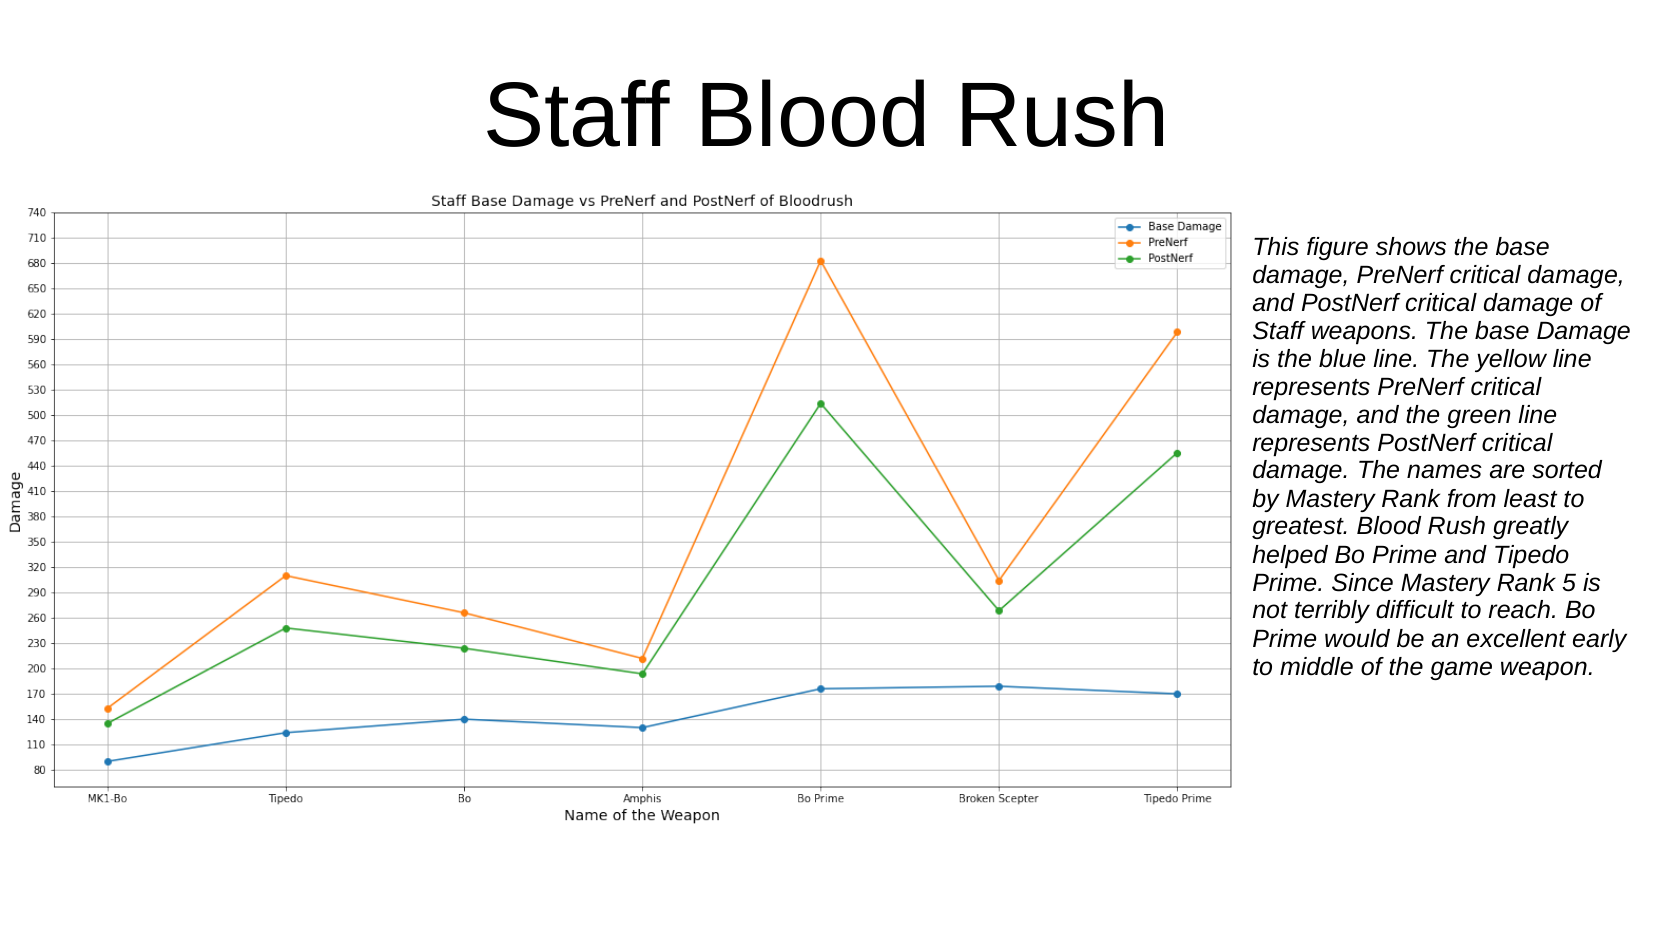

# Staff Blood Rush
This figure shows the base damage, PreNerf critical damage, and PostNerf critical damage of Staff weapons. The base Damage is the blue line. The yellow line represents PreNerf critical damage, and the green line represents PostNerf critical damage. The names are sorted by Mastery Rank from least to greatest. Blood Rush greatly helped Bo Prime and Tipedo Prime. Since Mastery Rank 5 is not terribly difficult to reach. Bo Prime would be an excellent early to middle of the game weapon.